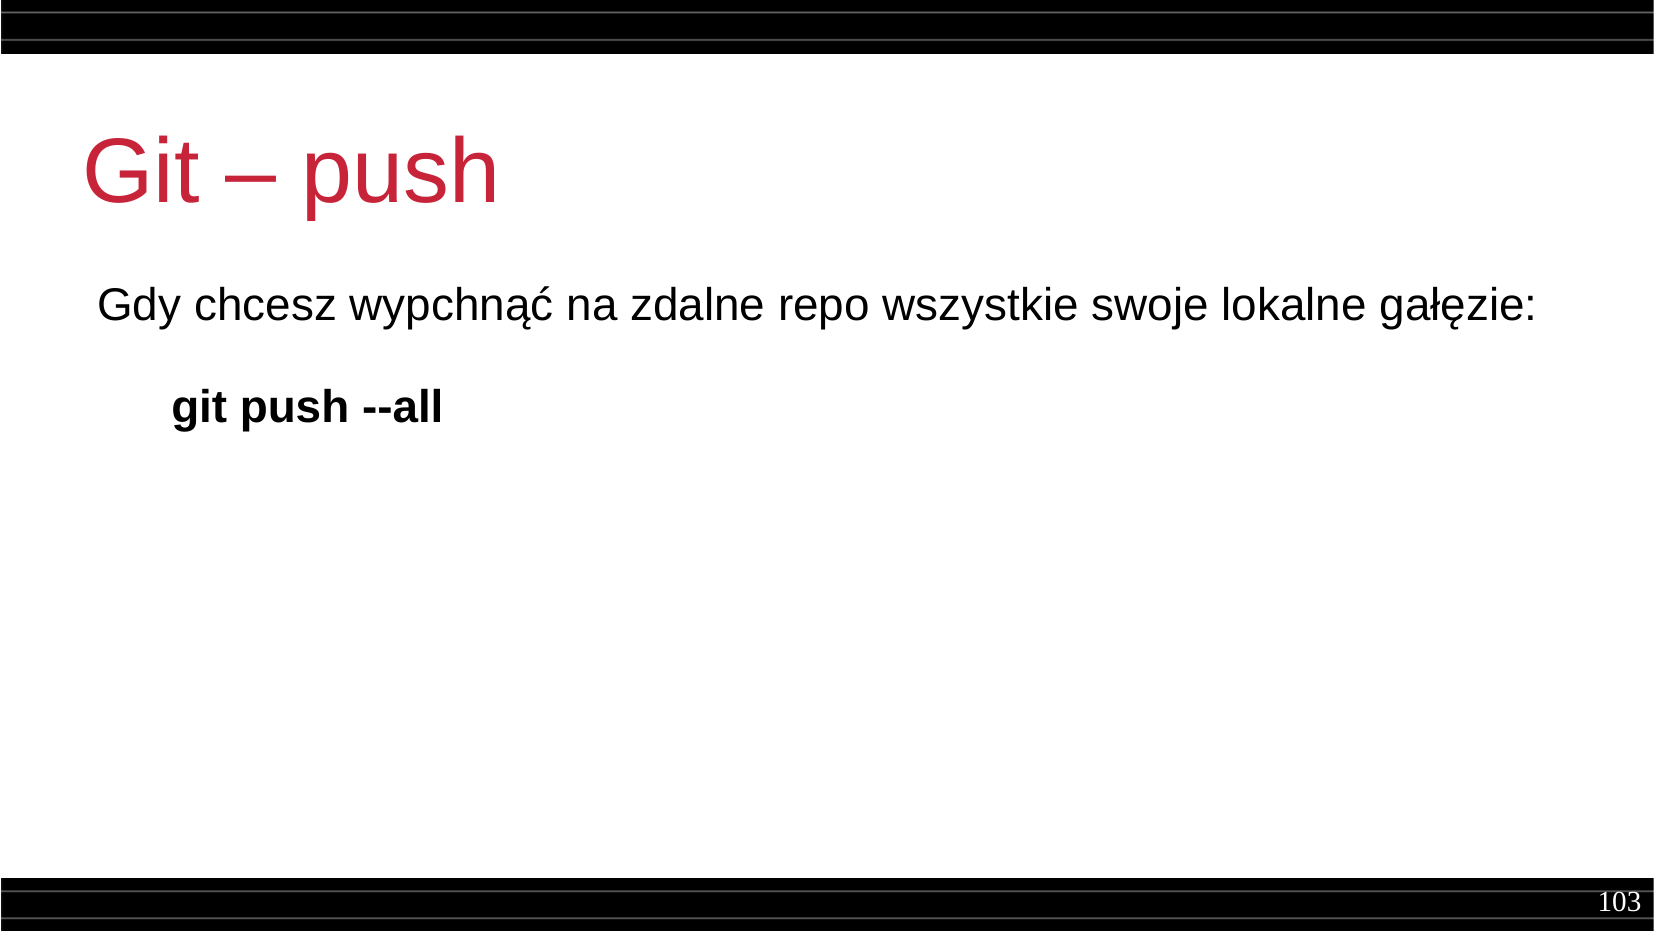

# Git – push
Gdy chcesz wypchnąć na zdalne repo wszystkie swoje lokalne gałęzie:
	git push --all